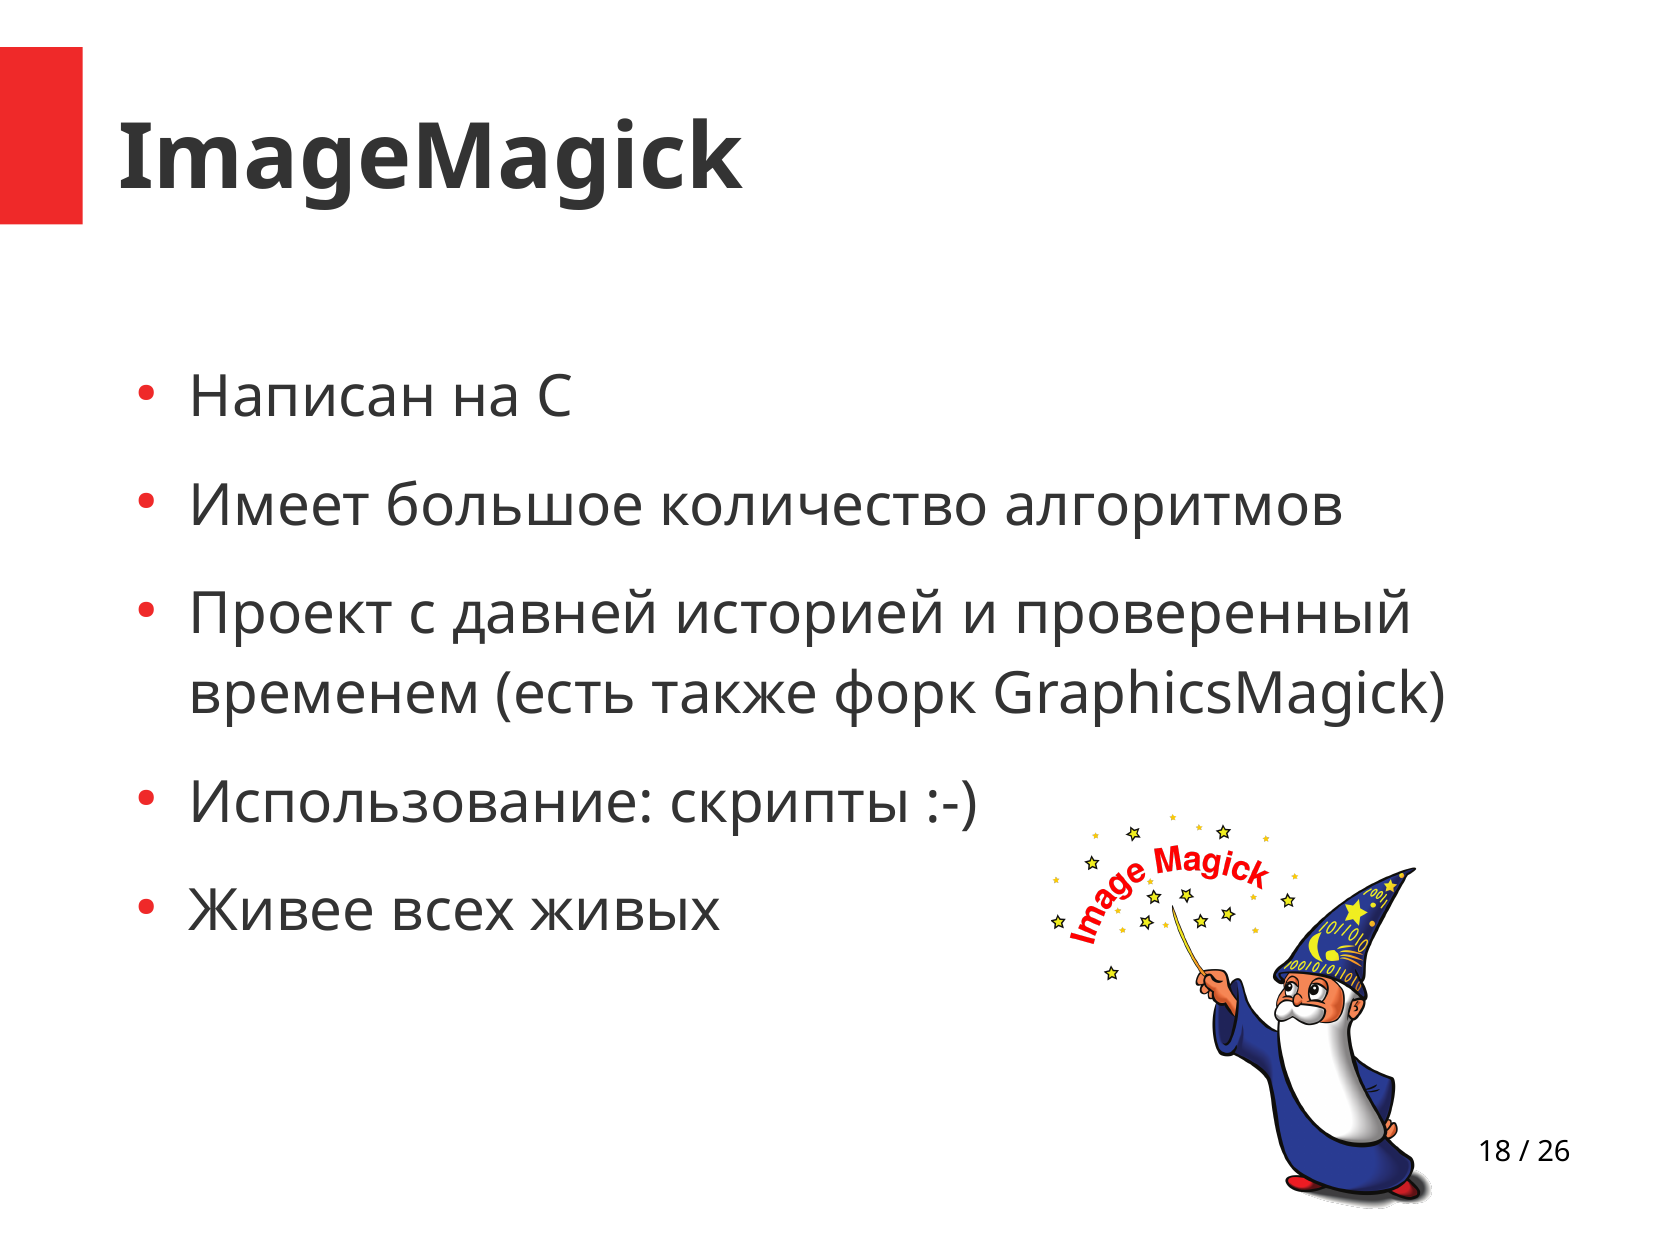

# ImageMagick
Написан на C
Имеет большое количество алгоритмов
Проект с давней историей и проверенный временем (есть также форк GraphicsMagick)
Использование: скрипты :-)
Живее всех живых
18